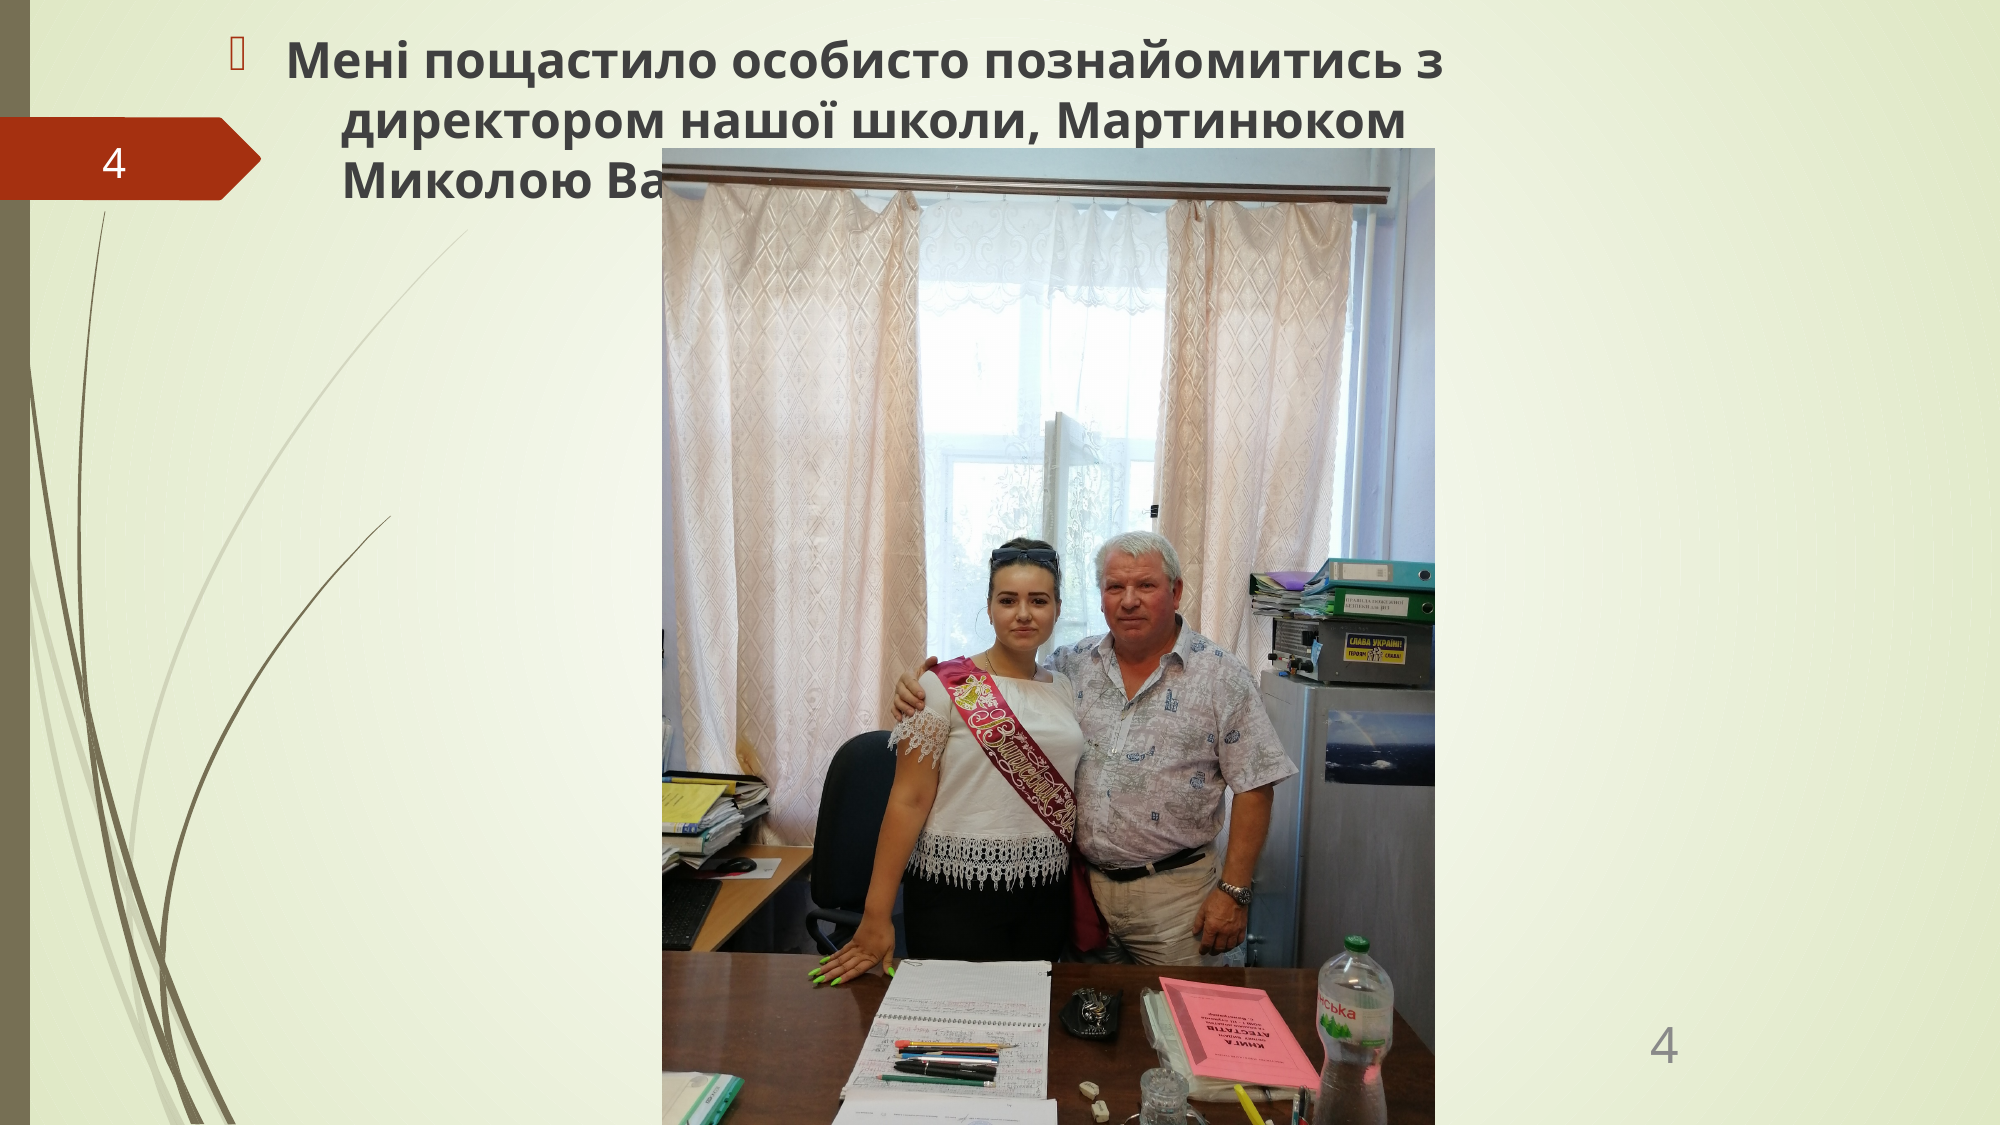

Мені пощастило особисто познайомитись з директором нашої школи, Мартинюком Миколою Васильовичем
#
4